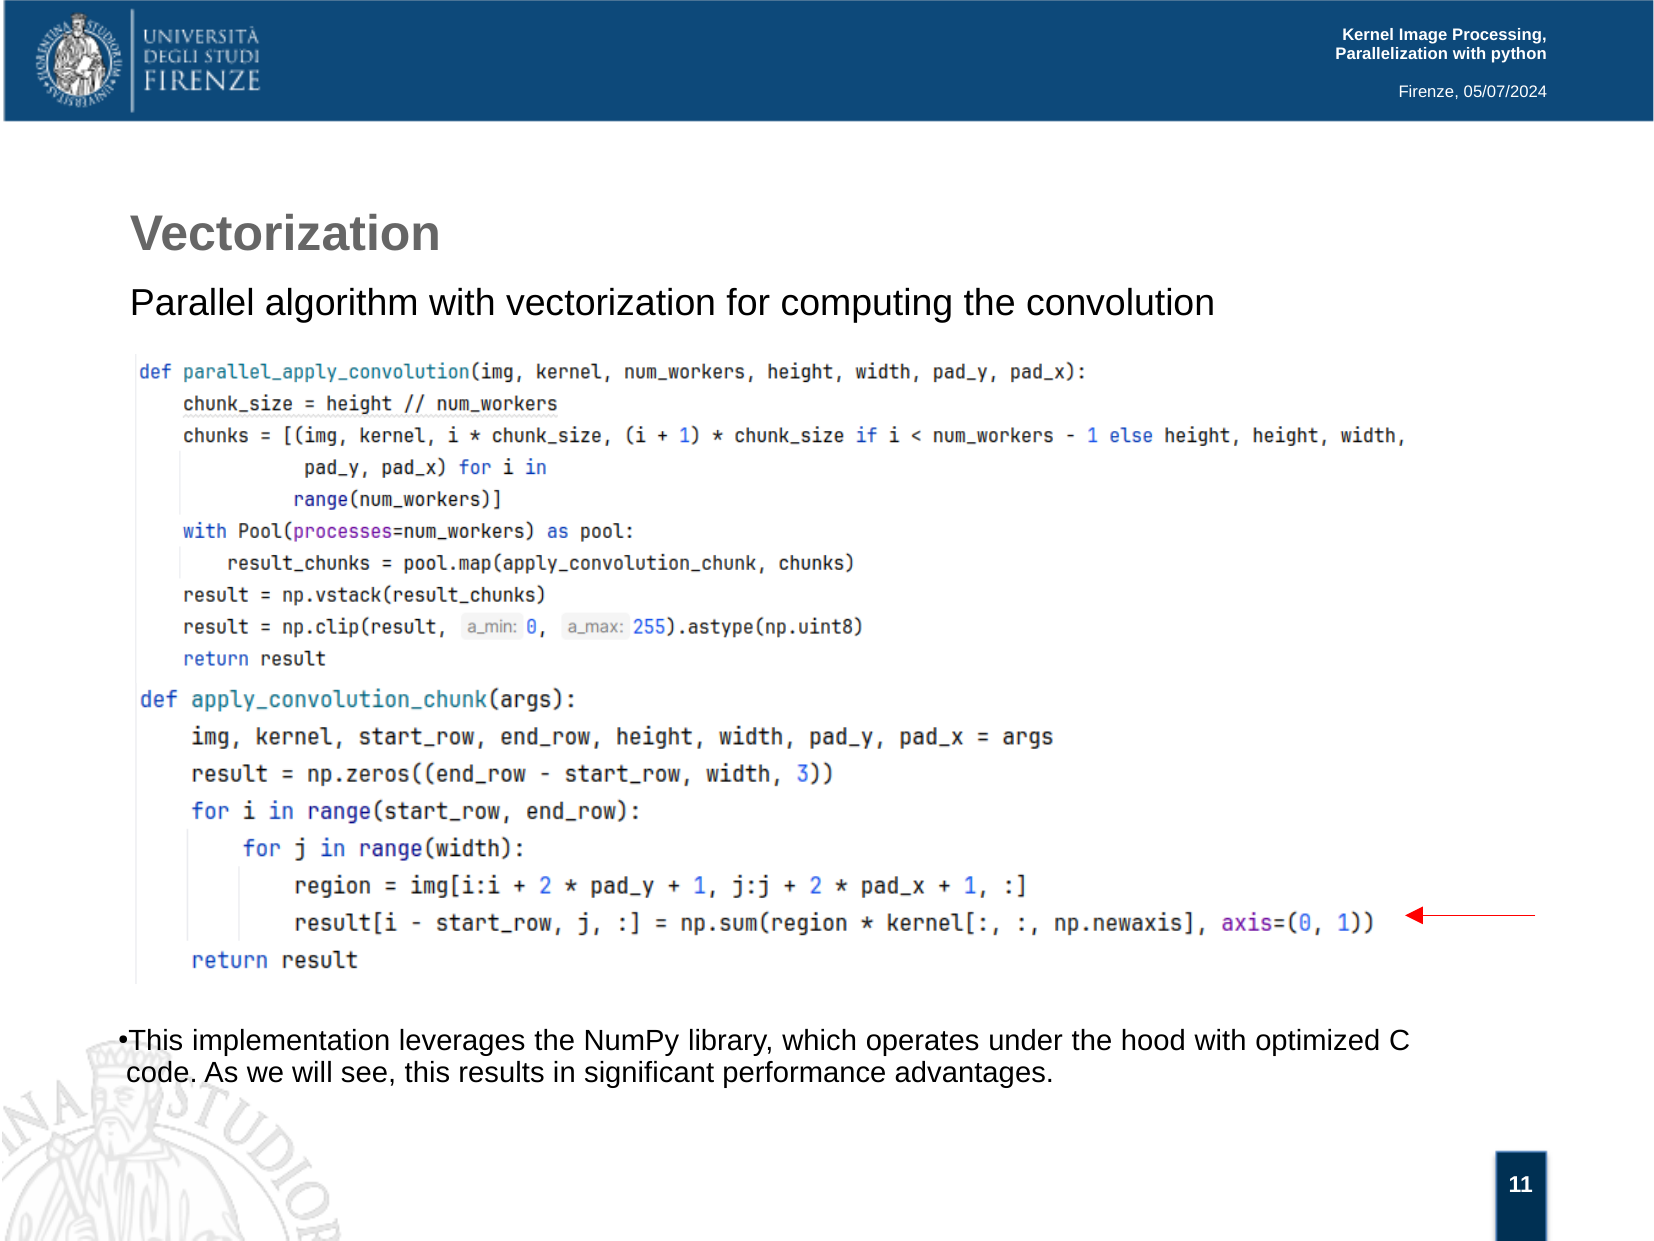

Kernel Image Processing,
Parallelization with python
Firenze, 05/07/2024
Vectorization
Parallel algorithm with vectorization for computing the convolution
This implementation leverages the NumPy library, which operates under the hood with optimized C code. As we will see, this results in significant performance advantages.
11